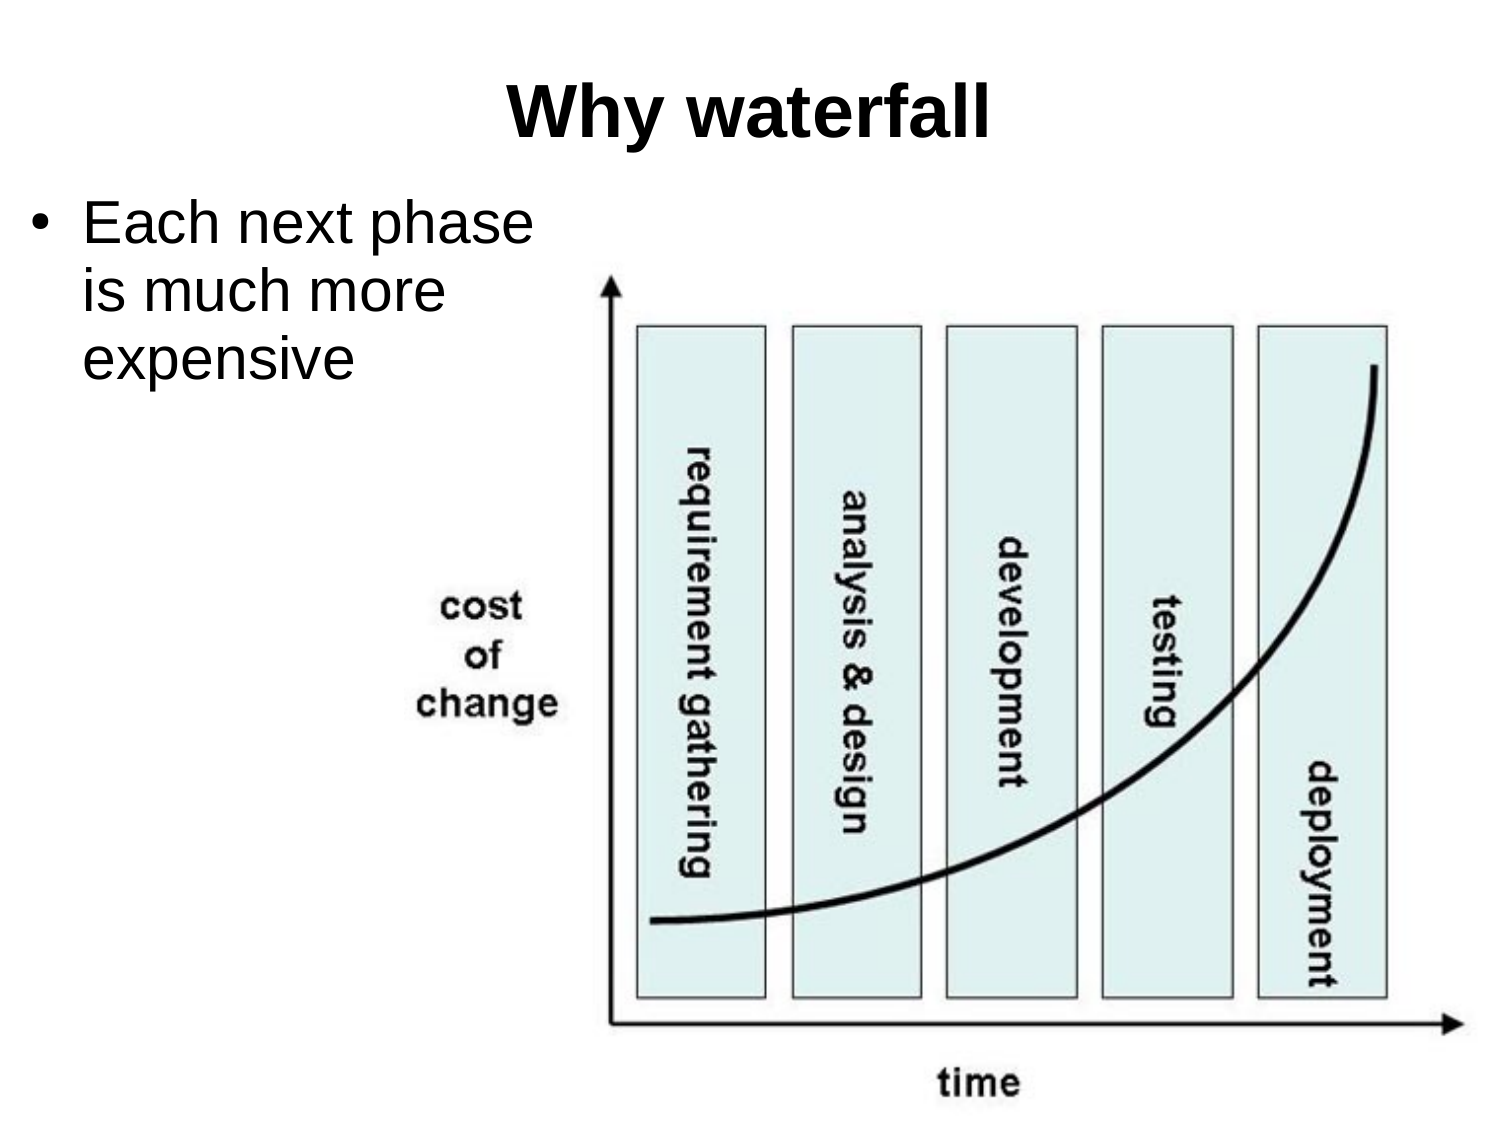

# Why waterfall
Each next phase is much more expensive